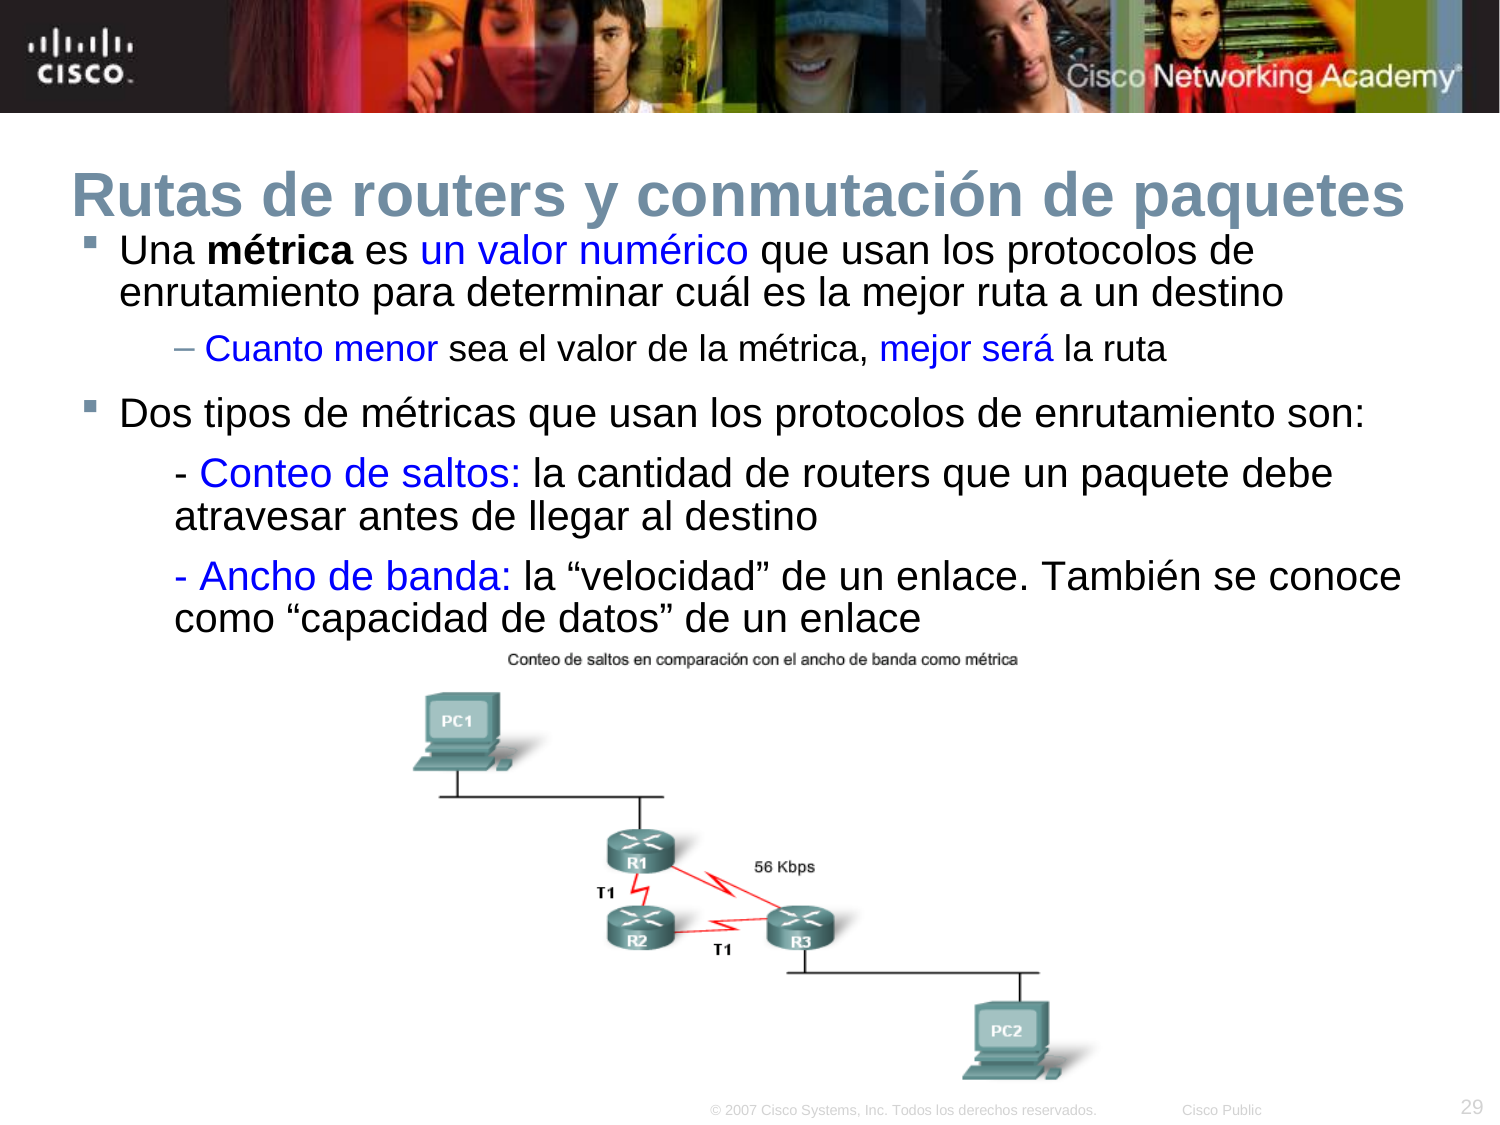

# Rutas de routers y conmutación de paquetes
Una métrica es un valor numérico que usan los protocolos de enrutamiento para determinar cuál es la mejor ruta a un destino
 Cuanto menor sea el valor de la métrica, mejor será la ruta
Dos tipos de métricas que usan los protocolos de enrutamiento son:
- Conteo de saltos: la cantidad de routers que un paquete debe atravesar antes de llegar al destino
- Ancho de banda: la “velocidad” de un enlace. También se conoce como “capacidad de datos” de un enlace